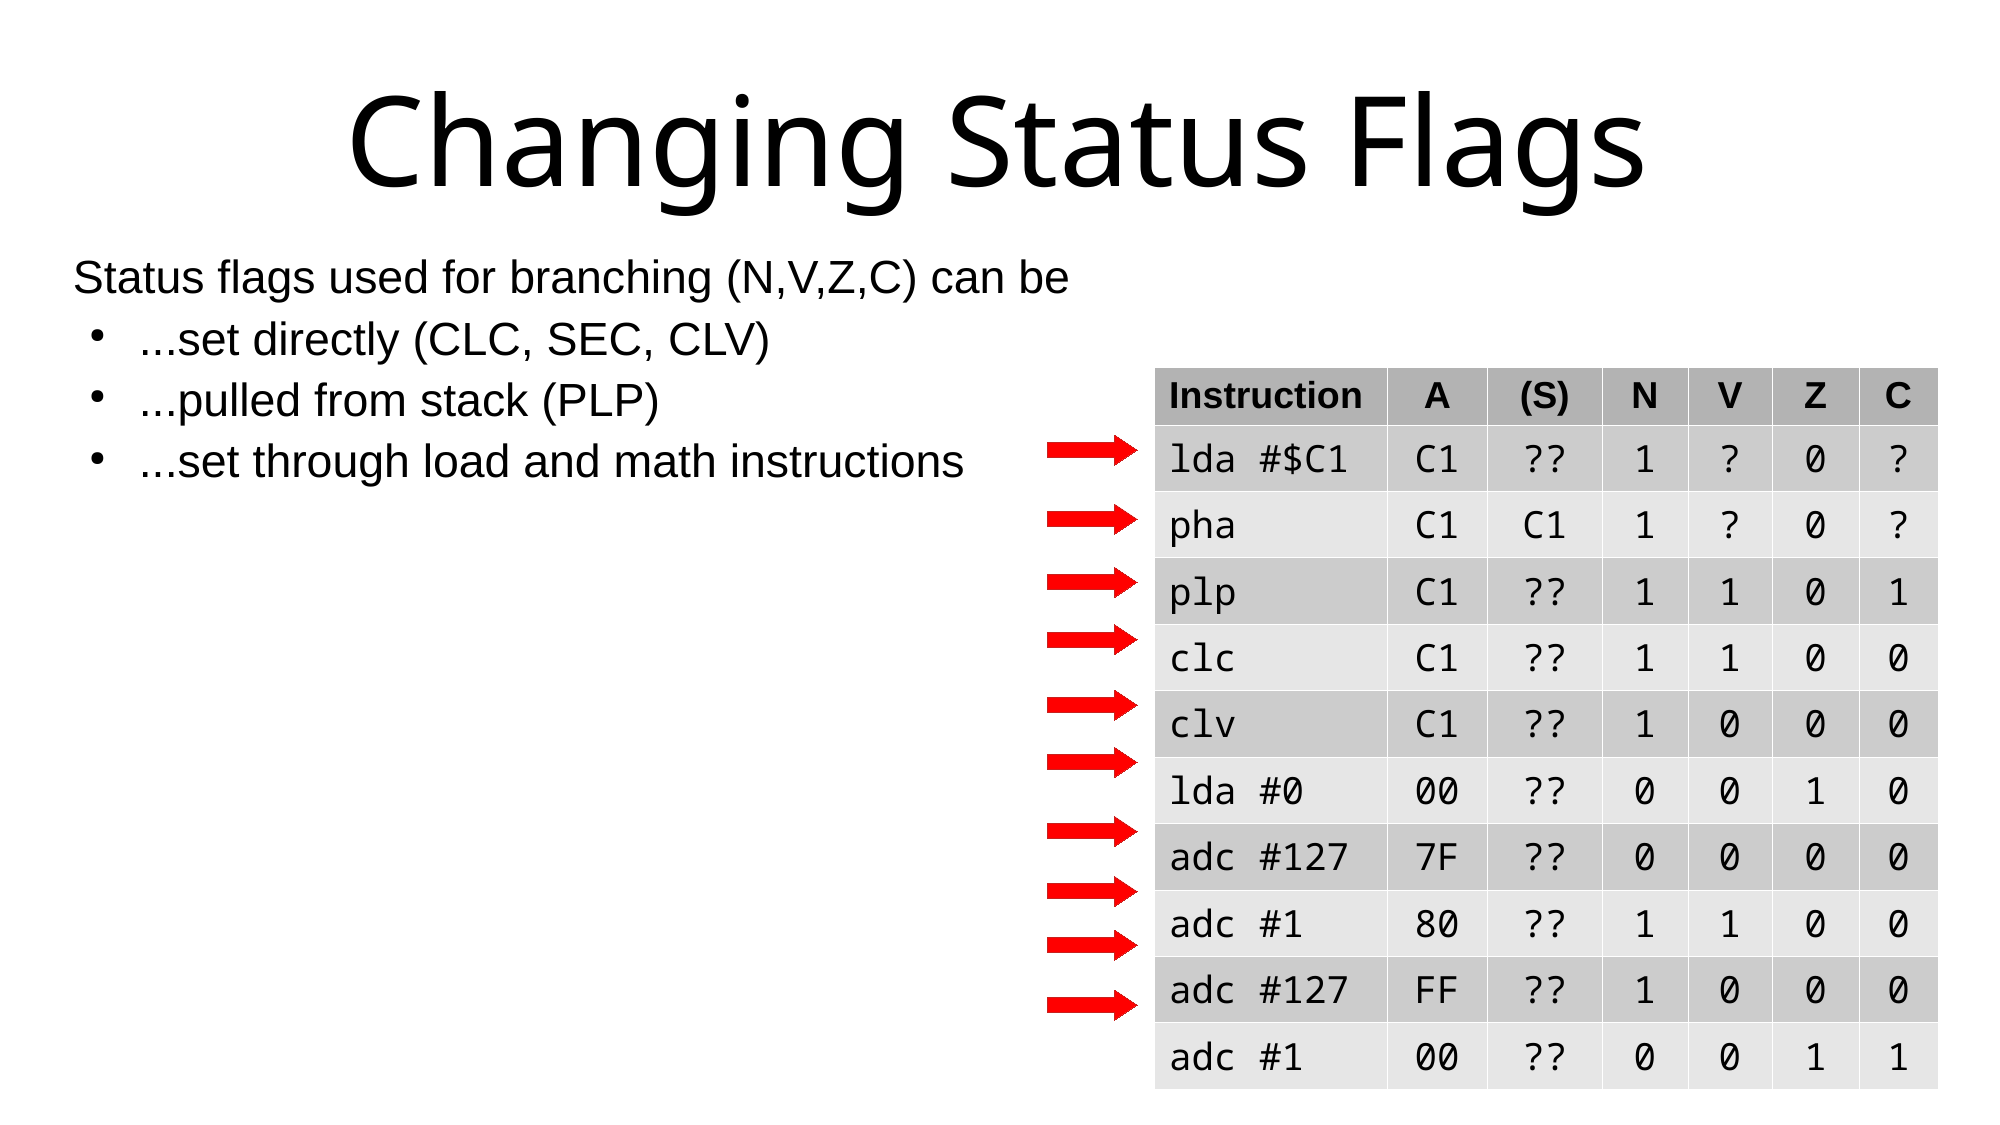

Changing Status Flags
# Status flags used for branching (N,V,Z,C) can be
...set directly (CLC, SEC, CLV)
...pulled from stack (PLP)
...set through load and math instructions
| Instruction | A | (S) | N | V | Z | C |
| --- | --- | --- | --- | --- | --- | --- |
| lda #$C1 | C1 | ?? | 1 | ? | 0 | ? |
| pha | C1 | C1 | 1 | ? | 0 | ? |
| plp | C1 | ?? | 1 | 1 | 0 | 1 |
| clc | C1 | ?? | 1 | 1 | 0 | 0 |
| clv | C1 | ?? | 1 | 0 | 0 | 0 |
| lda #0 | 00 | ?? | 0 | 0 | 1 | 0 |
| adc #127 | 7F | ?? | 0 | 0 | 0 | 0 |
| adc #1 | 80 | ?? | 1 | 1 | 0 | 0 |
| adc #127 | FF | ?? | 1 | 0 | 0 | 0 |
| adc #1 | 00 | ?? | 0 | 0 | 1 | 1 |